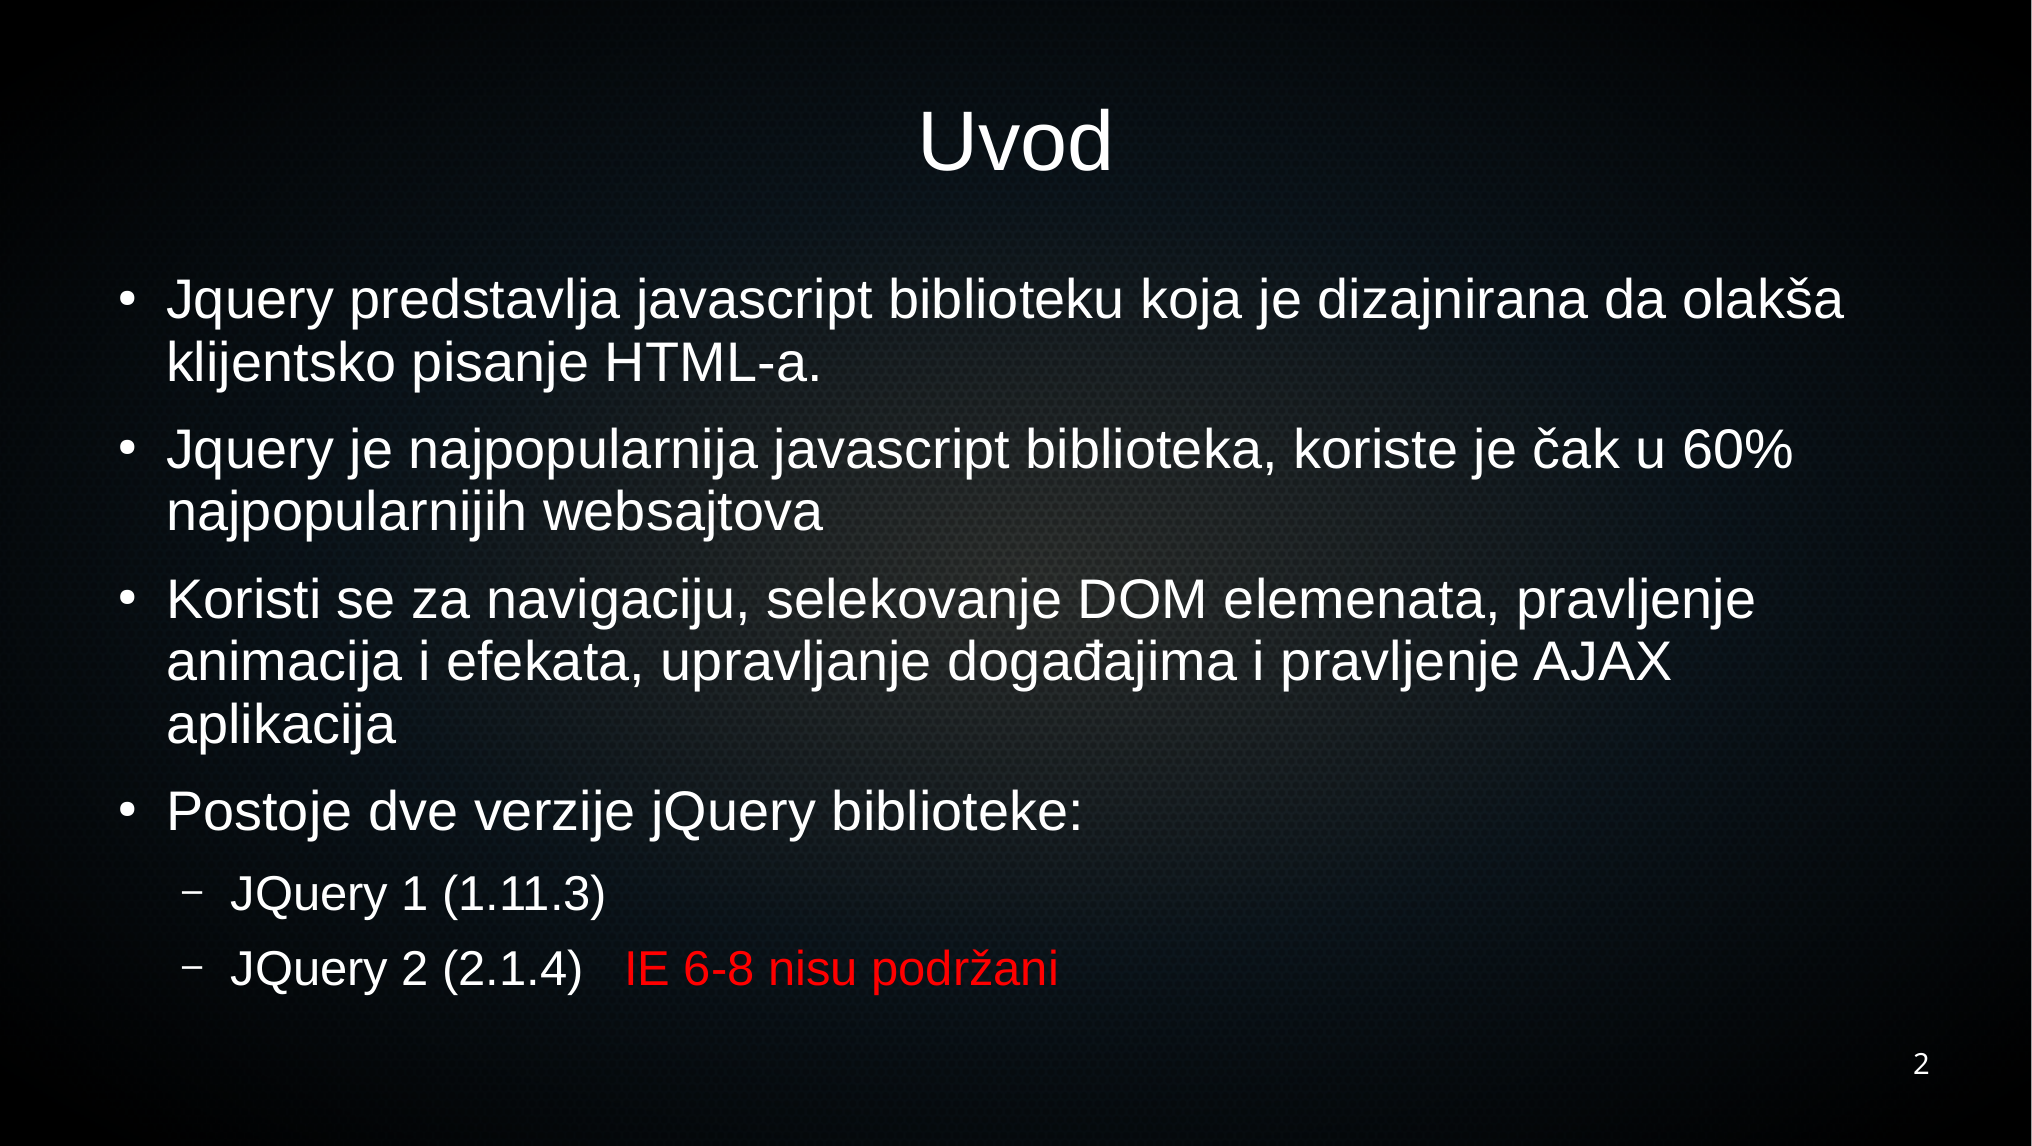

# Uvod
Jquery predstavlja javascript biblioteku koja je dizajnirana da olakša klijentsko pisanje HTML-a.
Jquery je najpopularnija javascript biblioteka, koriste je čak u 60% najpopularnijih websajtova
Koristi se za navigaciju, selekovanje DOM elemenata, pravljenje animacija i efekata, upravljanje događajima i pravljenje AJAX aplikacija
Postoje dve verzije jQuery biblioteke:
JQuery 1 (1.11.3)
JQuery 2 (2.1.4) IE 6-8 nisu podržani
2